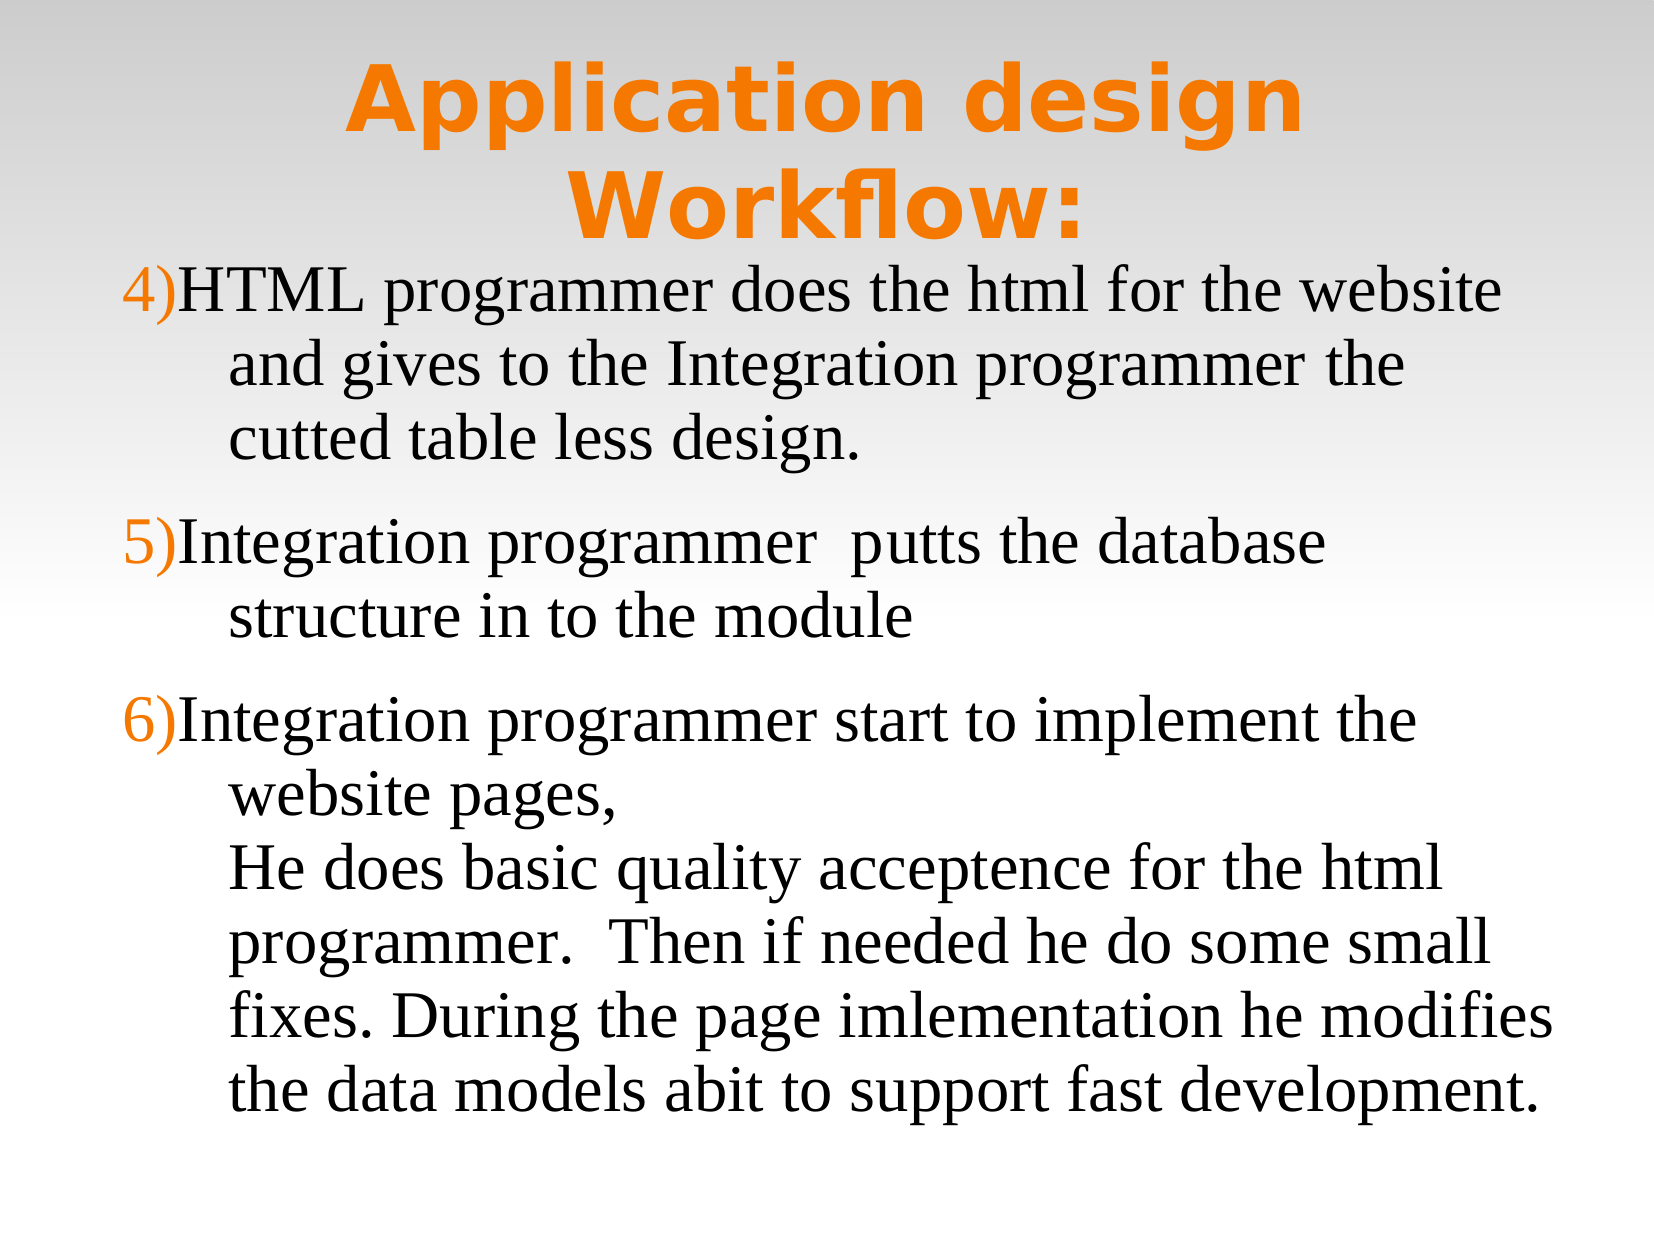

# Application design Workflow:
HTML programmer does the html for the website and gives to the Integration programmer the cutted table less design.
Integration programmer putts the database structure in to the module
Integration programmer start to implement the website pages,
He does basic quality acceptence for the html programmer. Then if needed he do some small fixes. During the page imlementation he modifies the data models abit to support fast development.